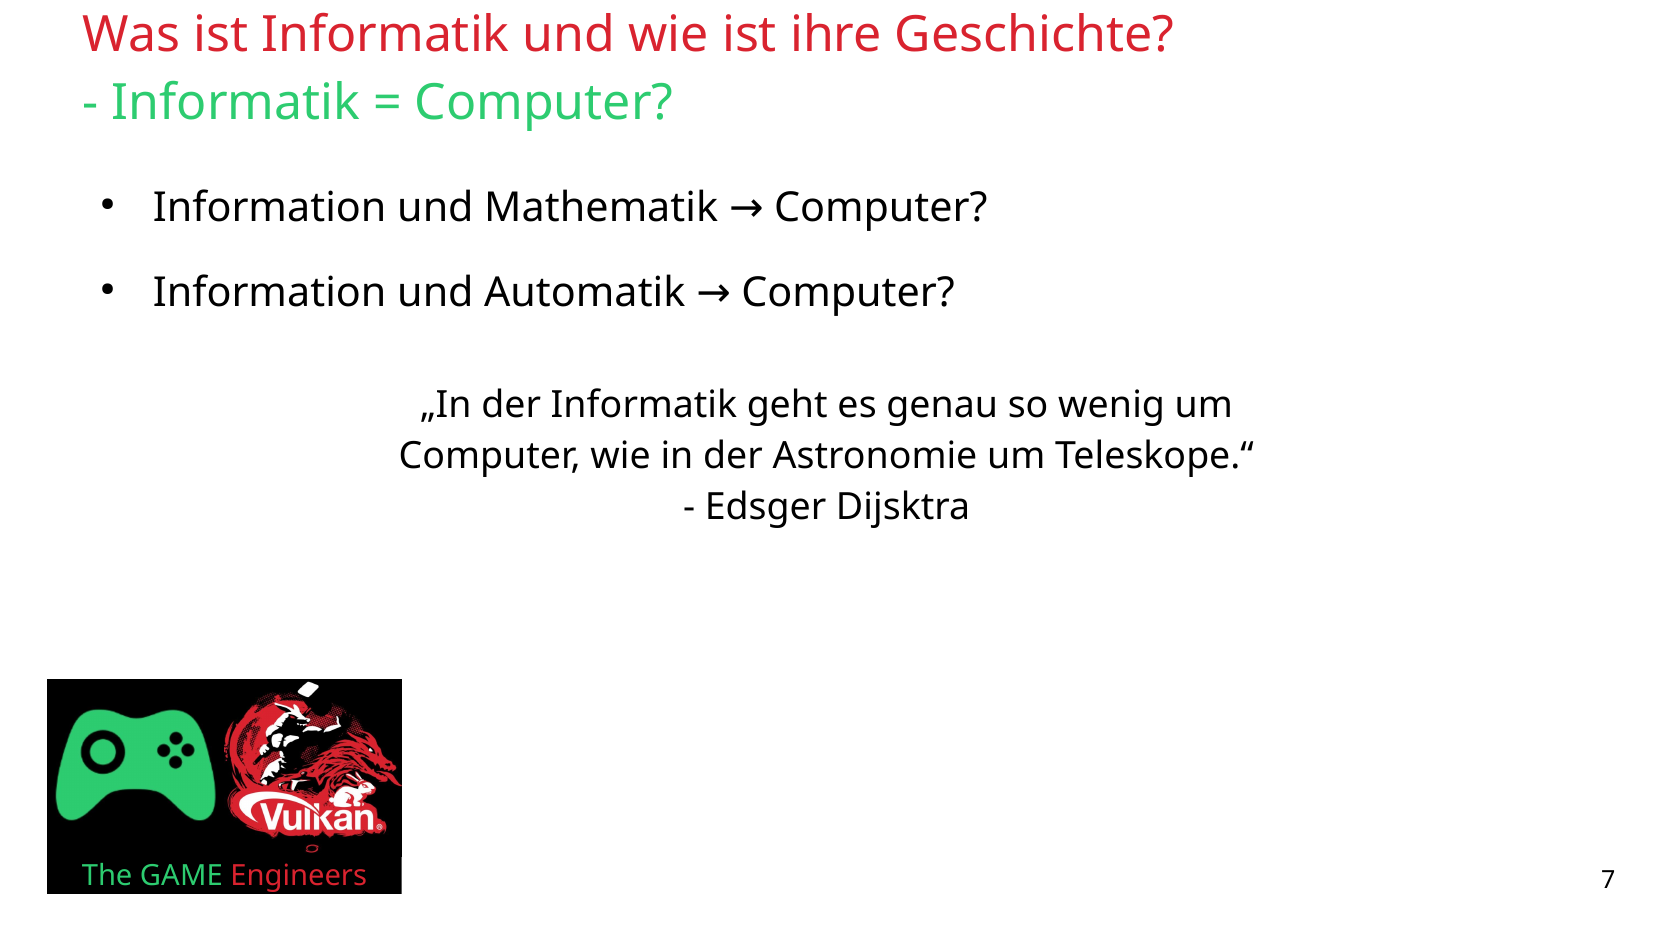

# Was ist Informatik und wie ist ihre Geschichte? - Informatik = Computer?
Information und Mathematik → Computer?
Information und Automatik → Computer?
„In der Informatik geht es genau so wenig um Computer, wie in der Astronomie um Teleskope.“
- Edsger Dijsktra